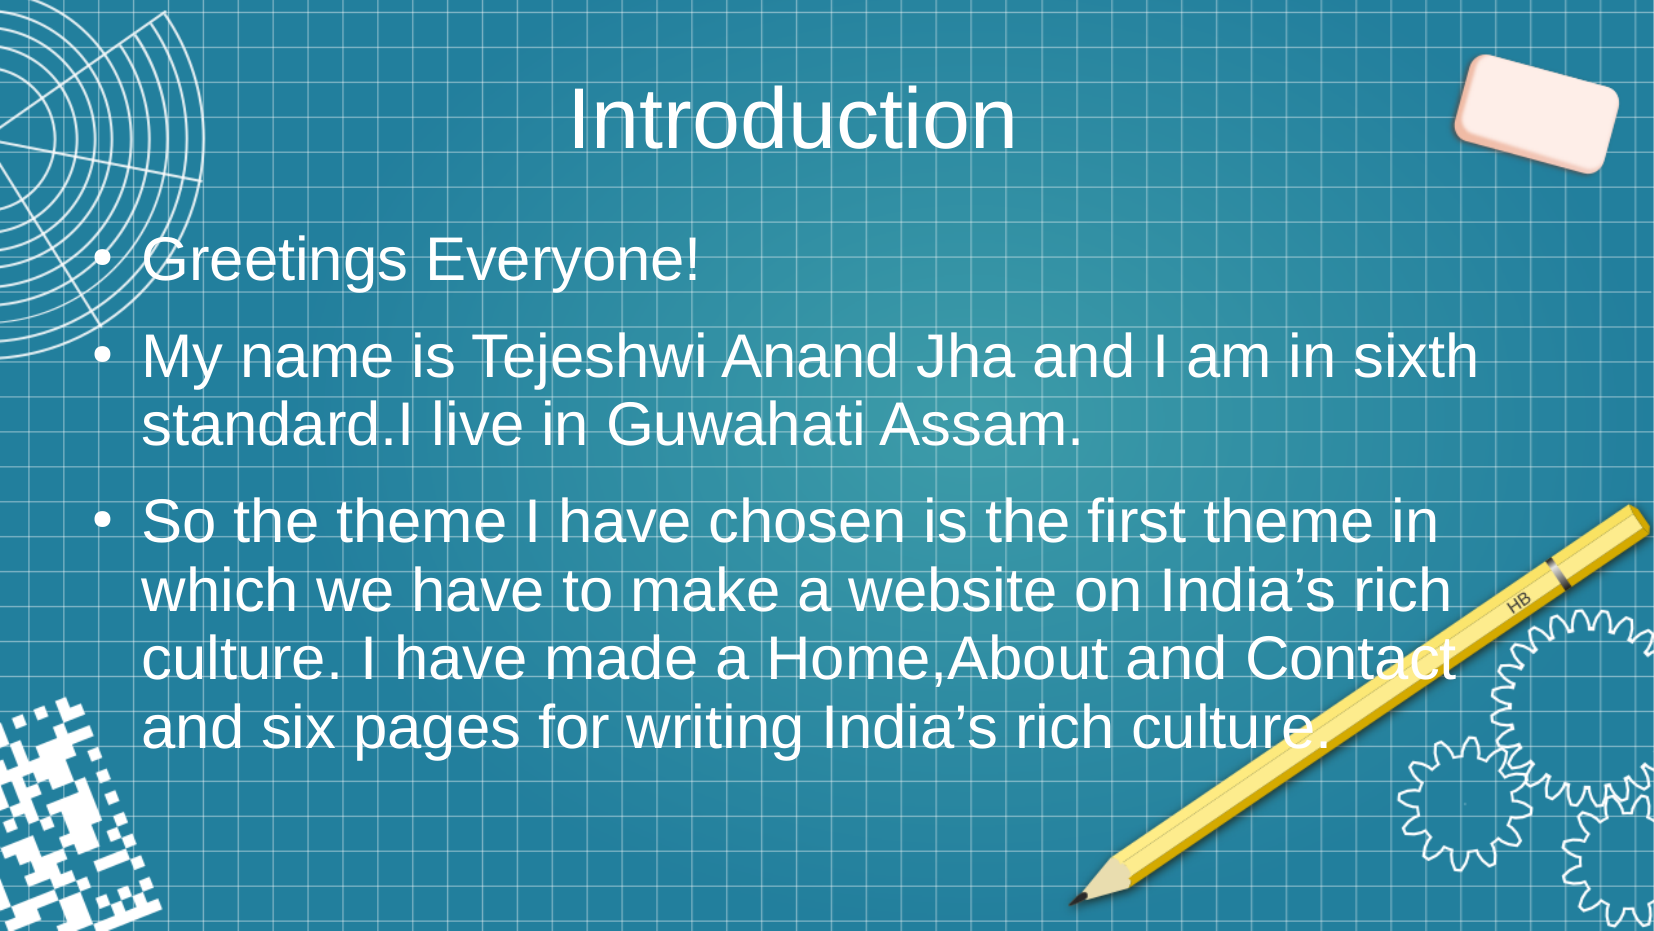

# Introduction
Greetings Everyone!
My name is Tejeshwi Anand Jha and I am in sixth standard.I live in Guwahati Assam.
So the theme I have chosen is the first theme in which we have to make a website on India’s rich culture. I have made a Home,About and Contact and six pages for writing India’s rich culture.